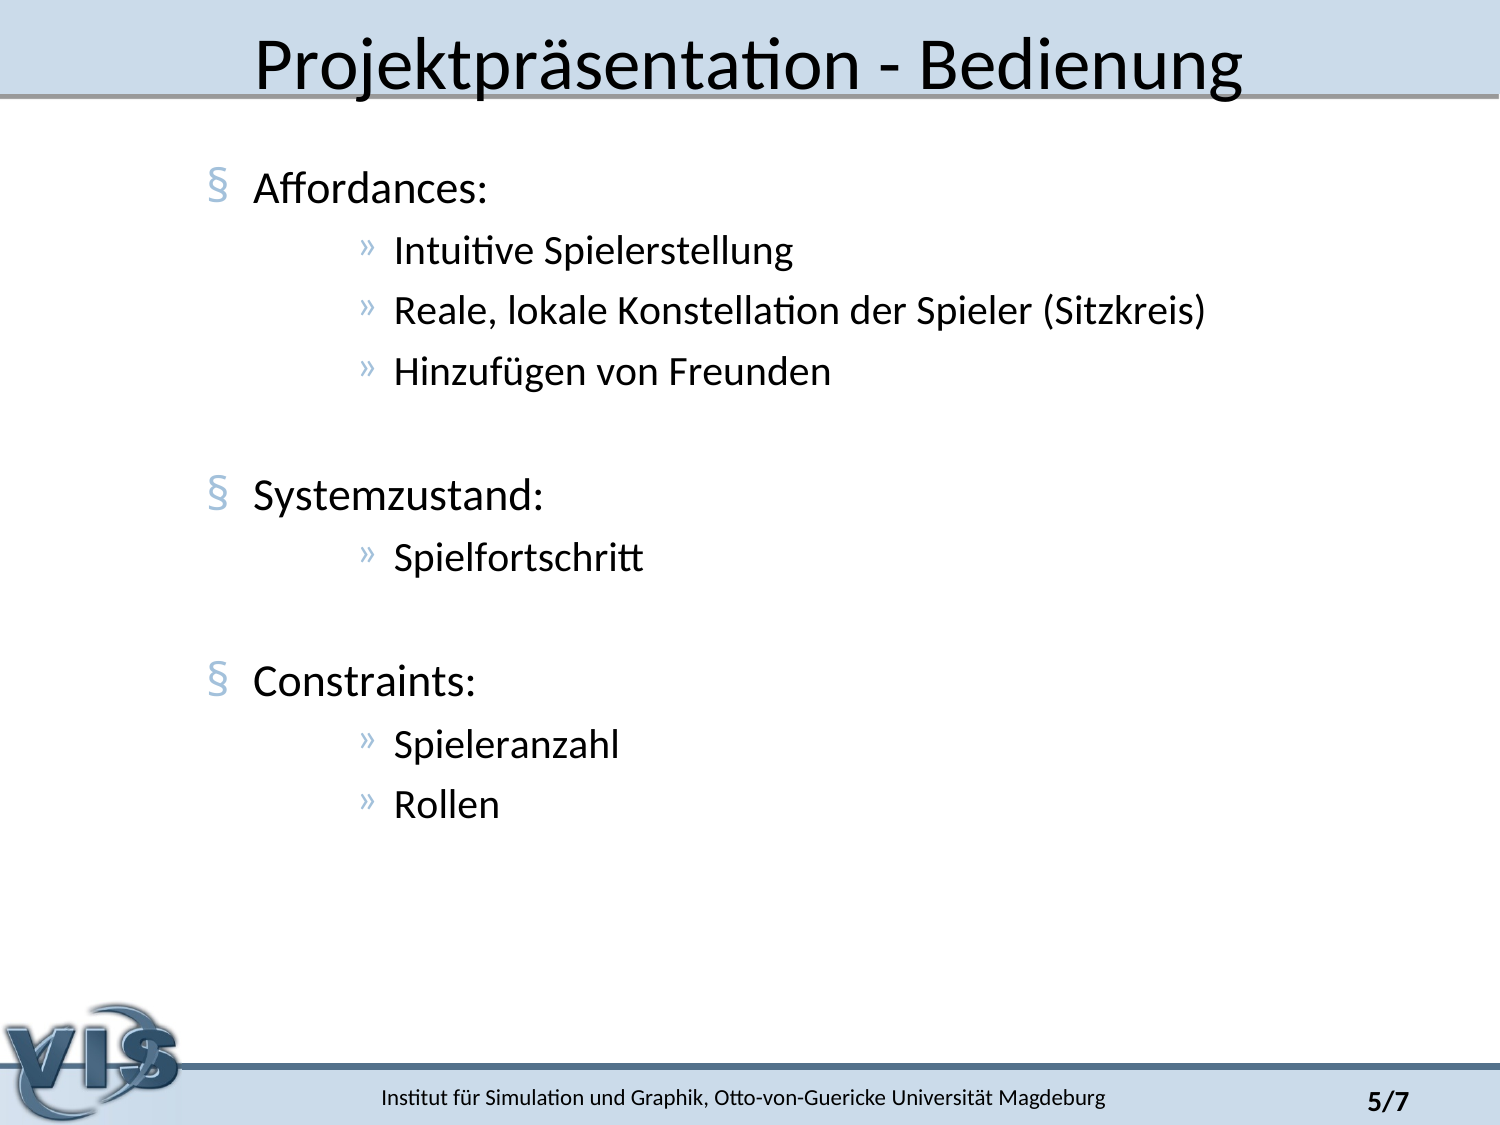

# Projektpräsentation - Bedienung
Affordances:
Intuitive Spielerstellung
Reale, lokale Konstellation der Spieler (Sitzkreis)
Hinzufügen von Freunden
Systemzustand:
Spielfortschritt
Constraints:
Spieleranzahl
Rollen